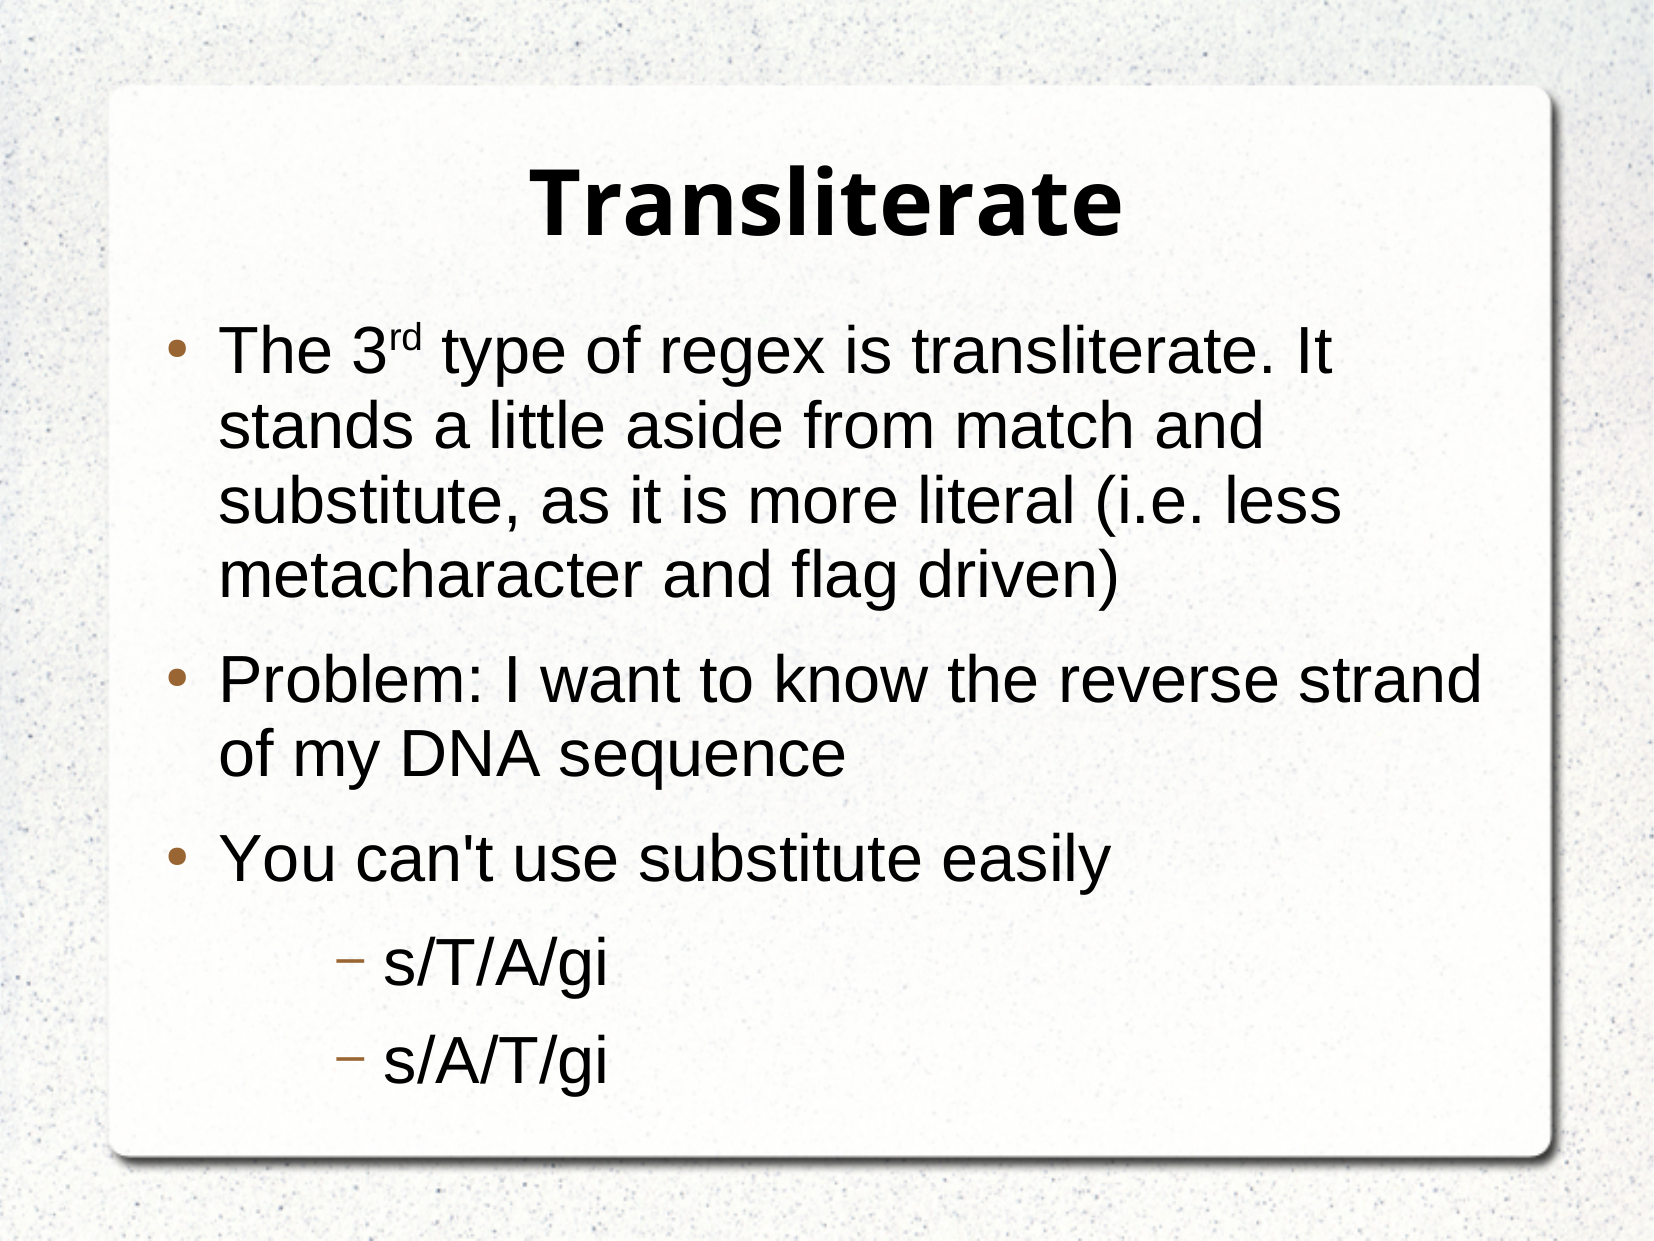

# Transliterate
The 3rd type of regex is transliterate. It stands a little aside from match and substitute, as it is more literal (i.e. less metacharacter and flag driven)
Problem: I want to know the reverse strand of my DNA sequence
You can't use substitute easily
s/T/A/gi
s/A/T/gi